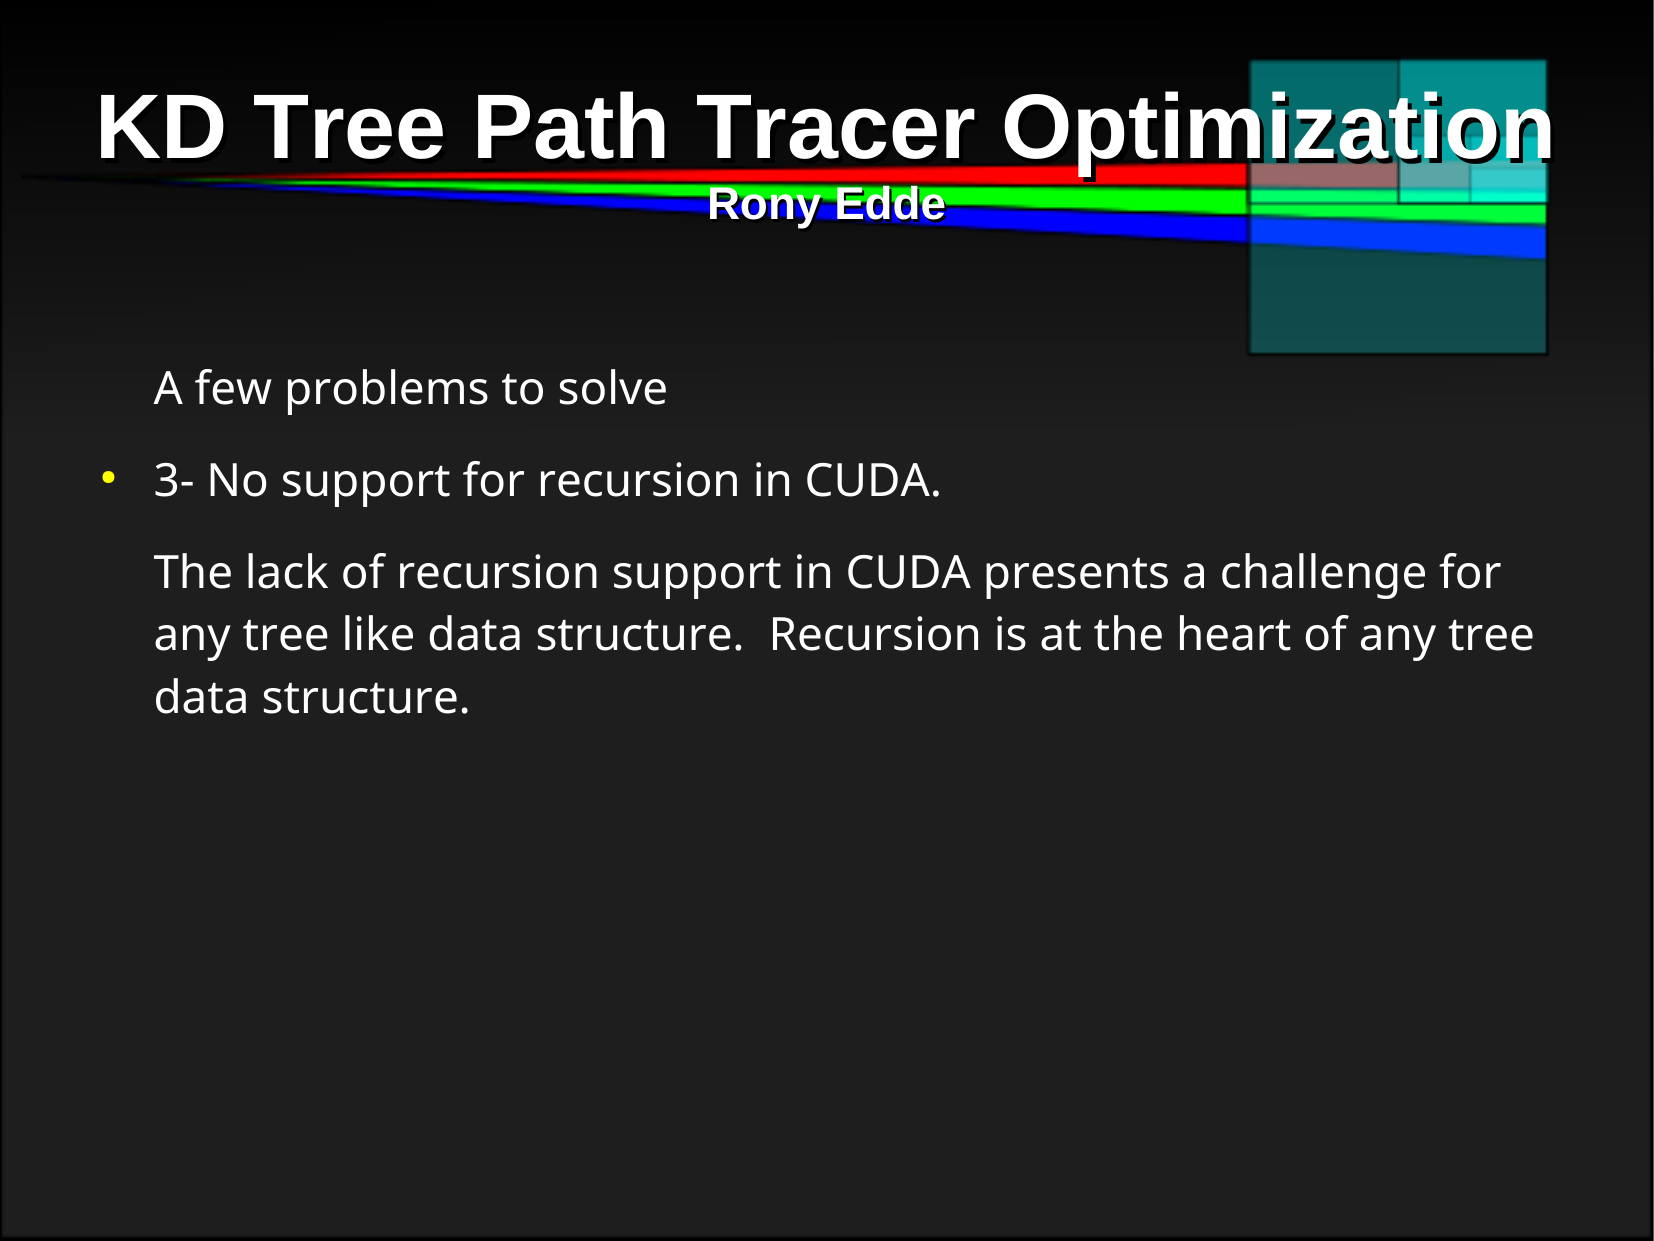

KD Tree Path Tracer Optimization
Rony Edde
# A few problems to solve
3- No support for recursion in CUDA.
The lack of recursion support in CUDA presents a challenge for any tree like data structure. Recursion is at the heart of any tree data structure.